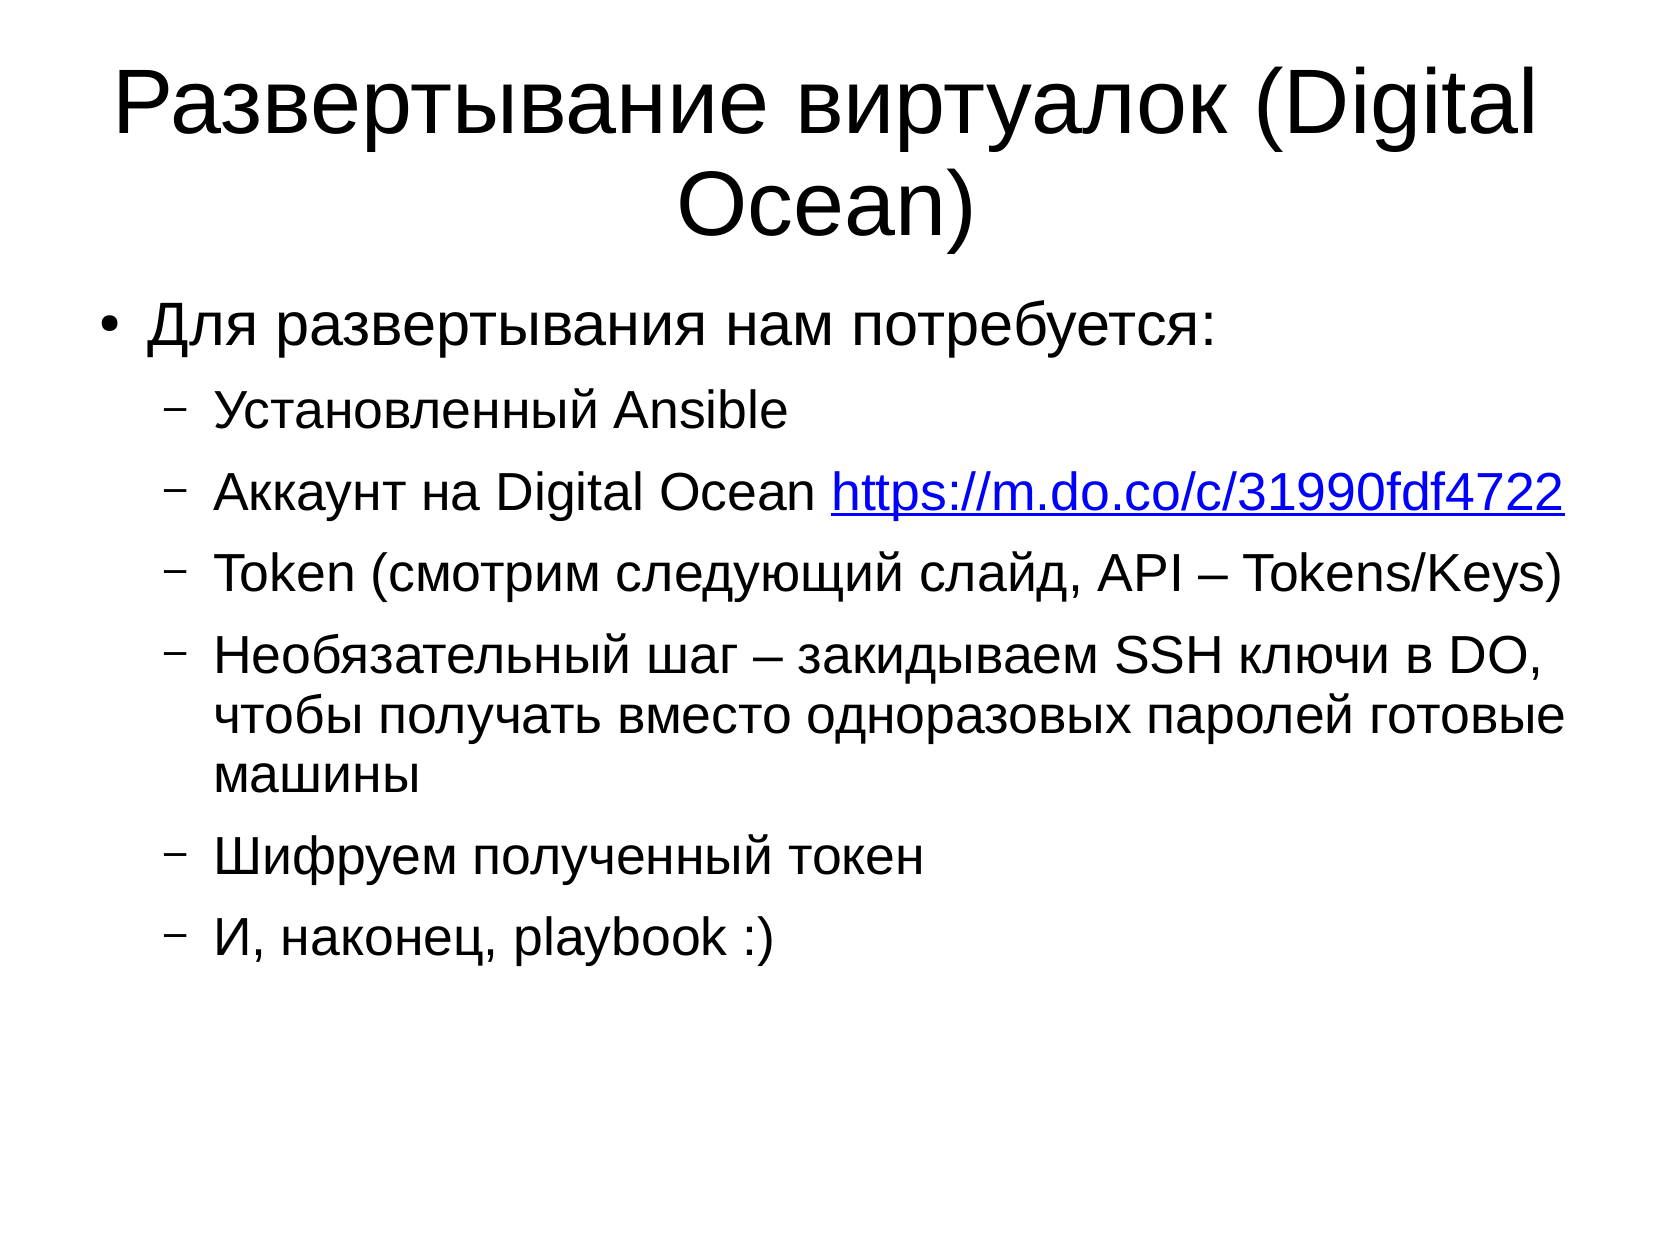

# Развертывание виртуалок (Digital Ocean)
Для развертывания нам потребуется:
Установленный Ansible
Аккаунт на Digital Ocean https://m.do.co/c/31990fdf4722
Token (смотрим следующий слайд, API – Tokens/Keys)
Необязательный шаг – закидываем SSH ключи в DO, чтобы получать вместо одноразовых паролей готовые машины
Шифруем полученный токен
И, наконец, playbook :)